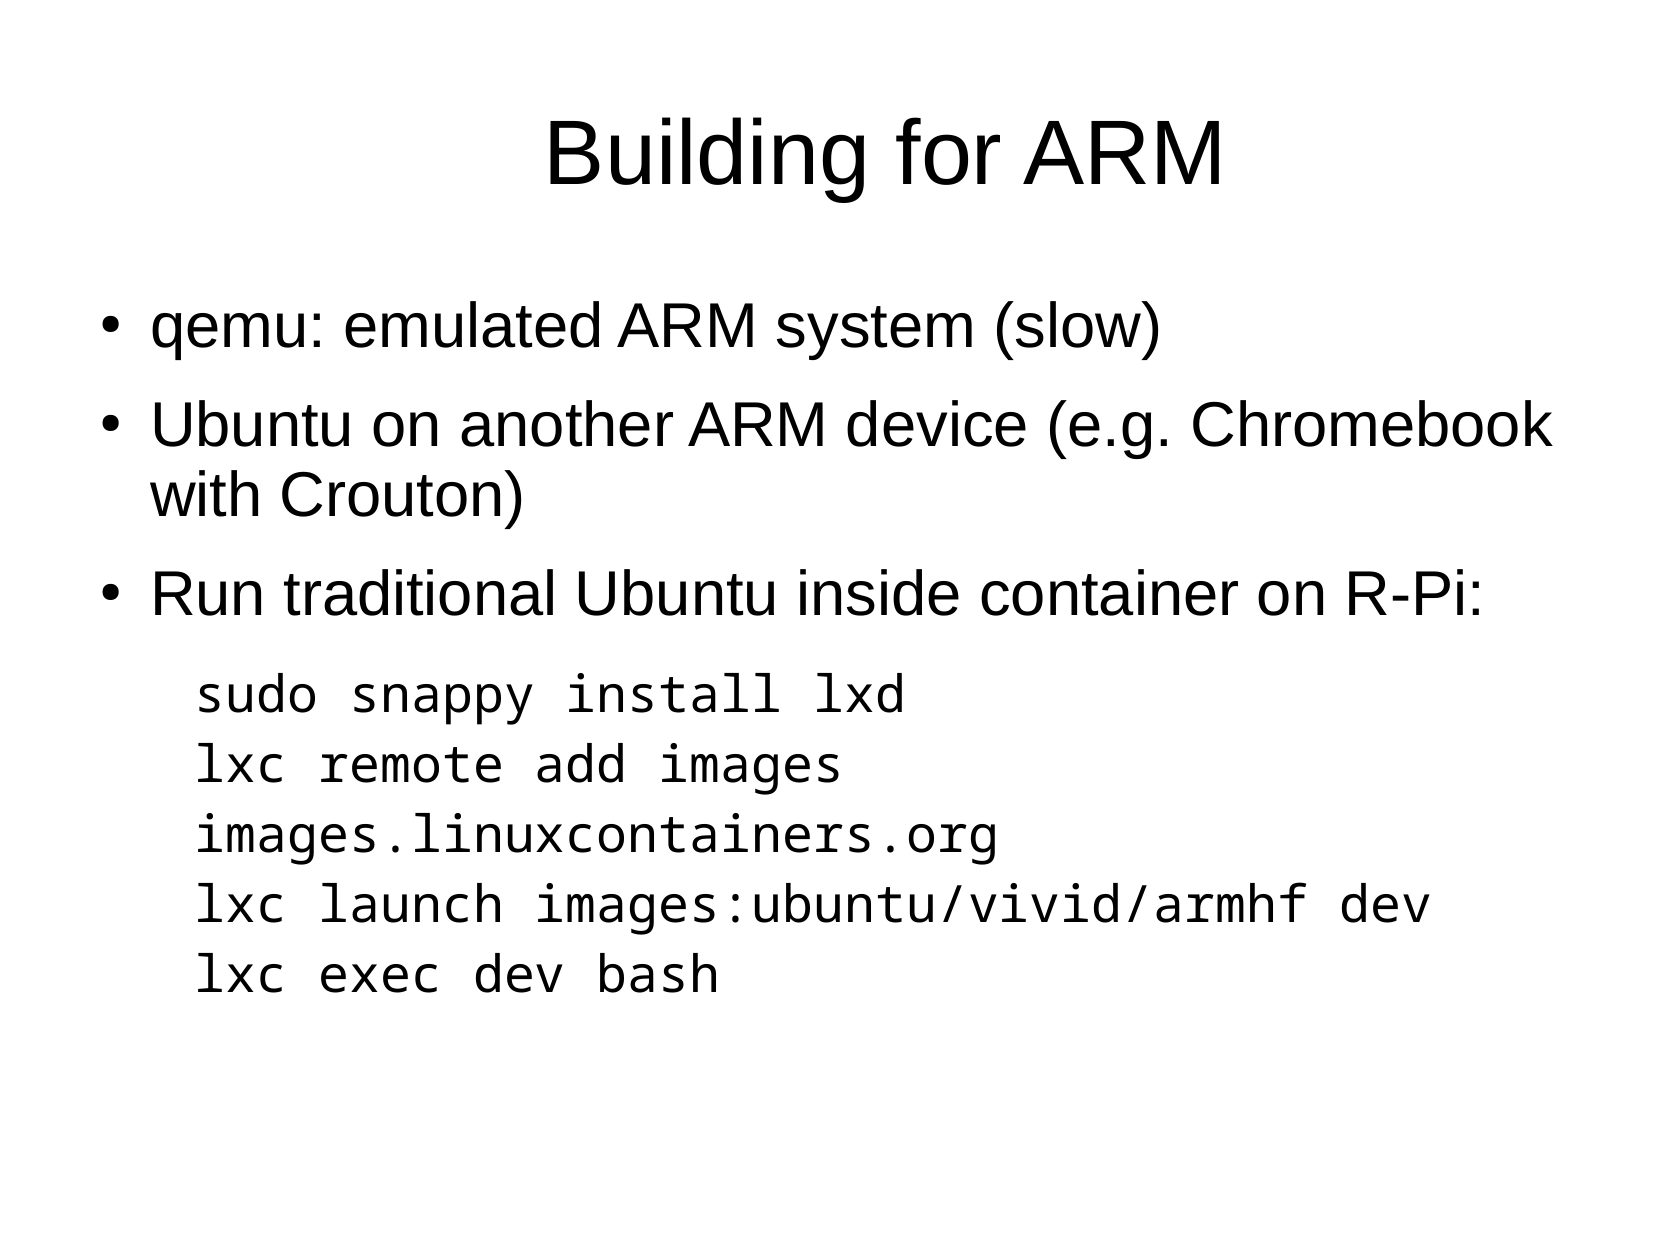

# Building for ARM
qemu: emulated ARM system (slow)
Ubuntu on another ARM device (e.g. Chromebook with Crouton)
Run traditional Ubuntu inside container on R-Pi:
sudo snappy install lxd
lxc remote add images images.linuxcontainers.org
lxc launch images:ubuntu/vivid/armhf dev
lxc exec dev bash